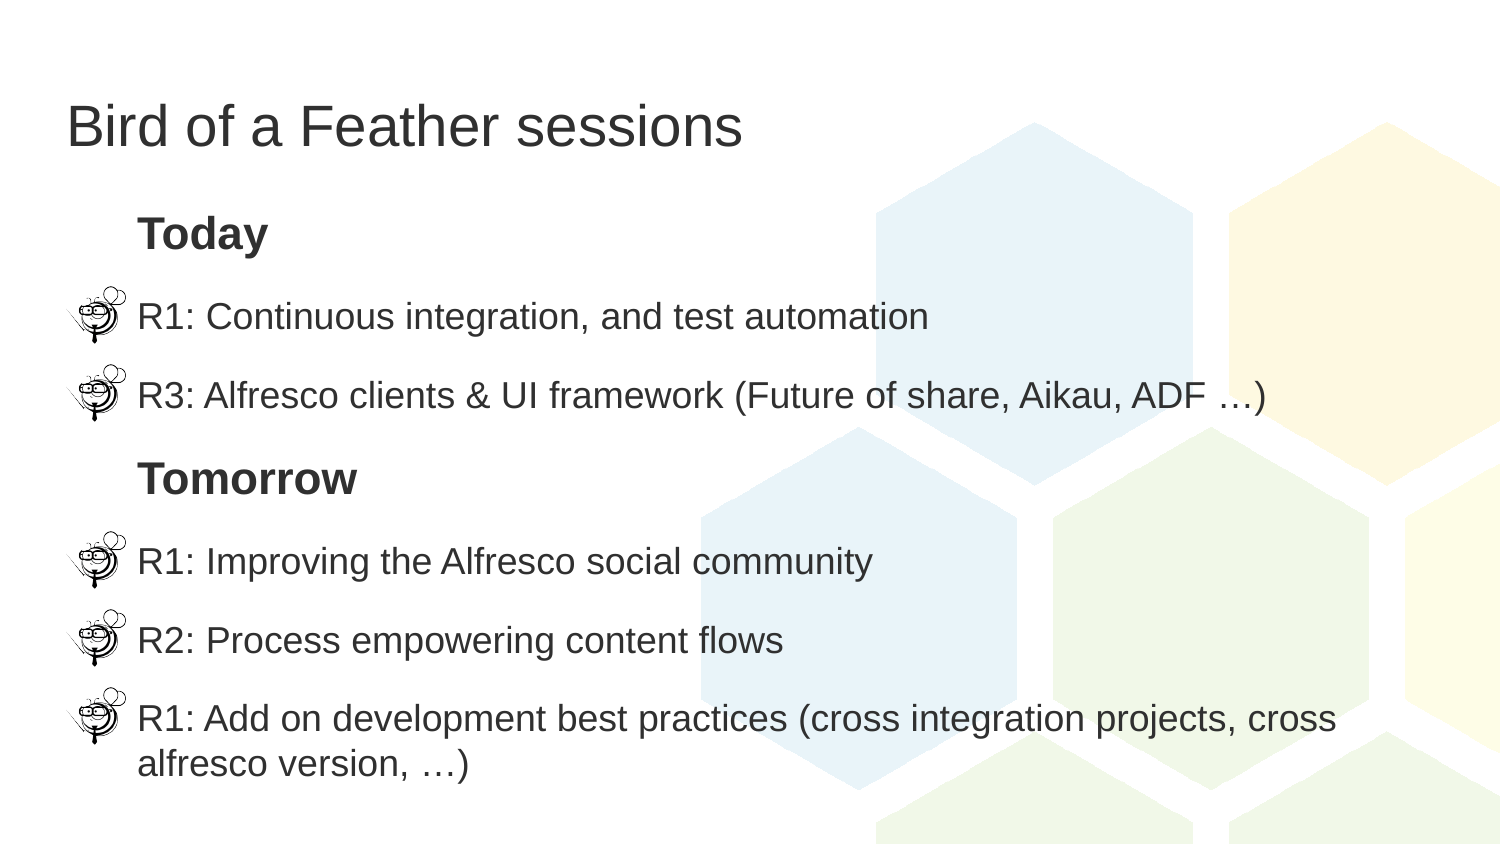

# Bird of a Feather sessions
Today
R1: Continuous integration, and test automation
R3: Alfresco clients & UI framework (Future of share, Aikau, ADF …)
Tomorrow
R1: Improving the Alfresco social community
R2: Process empowering content flows
R1: Add on development best practices (cross integration projects, cross alfresco version, …)